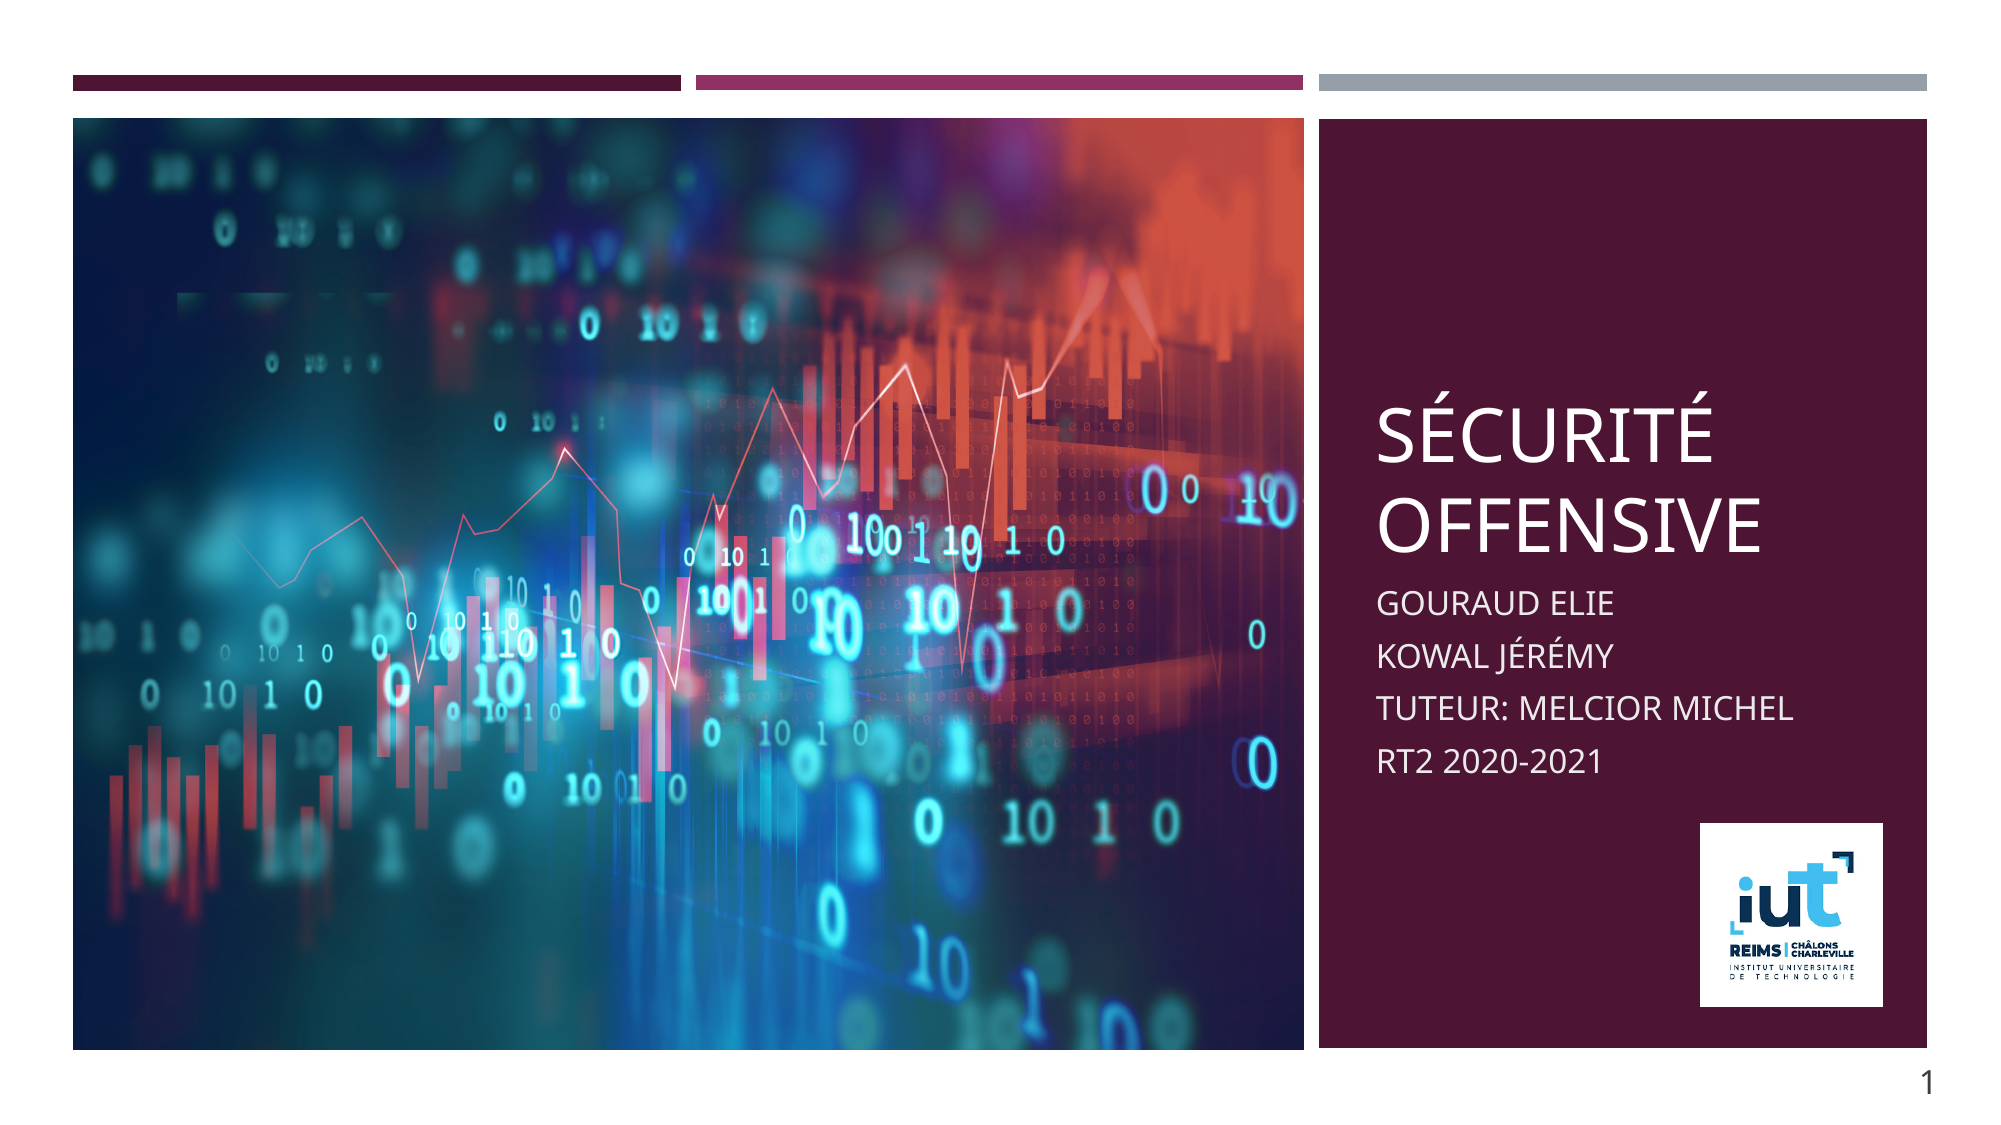

# Sécurité offensive
Gouraud Elie
Kowal jérémy
Tuteur: Melcior michel
RT2 2020-2021
1